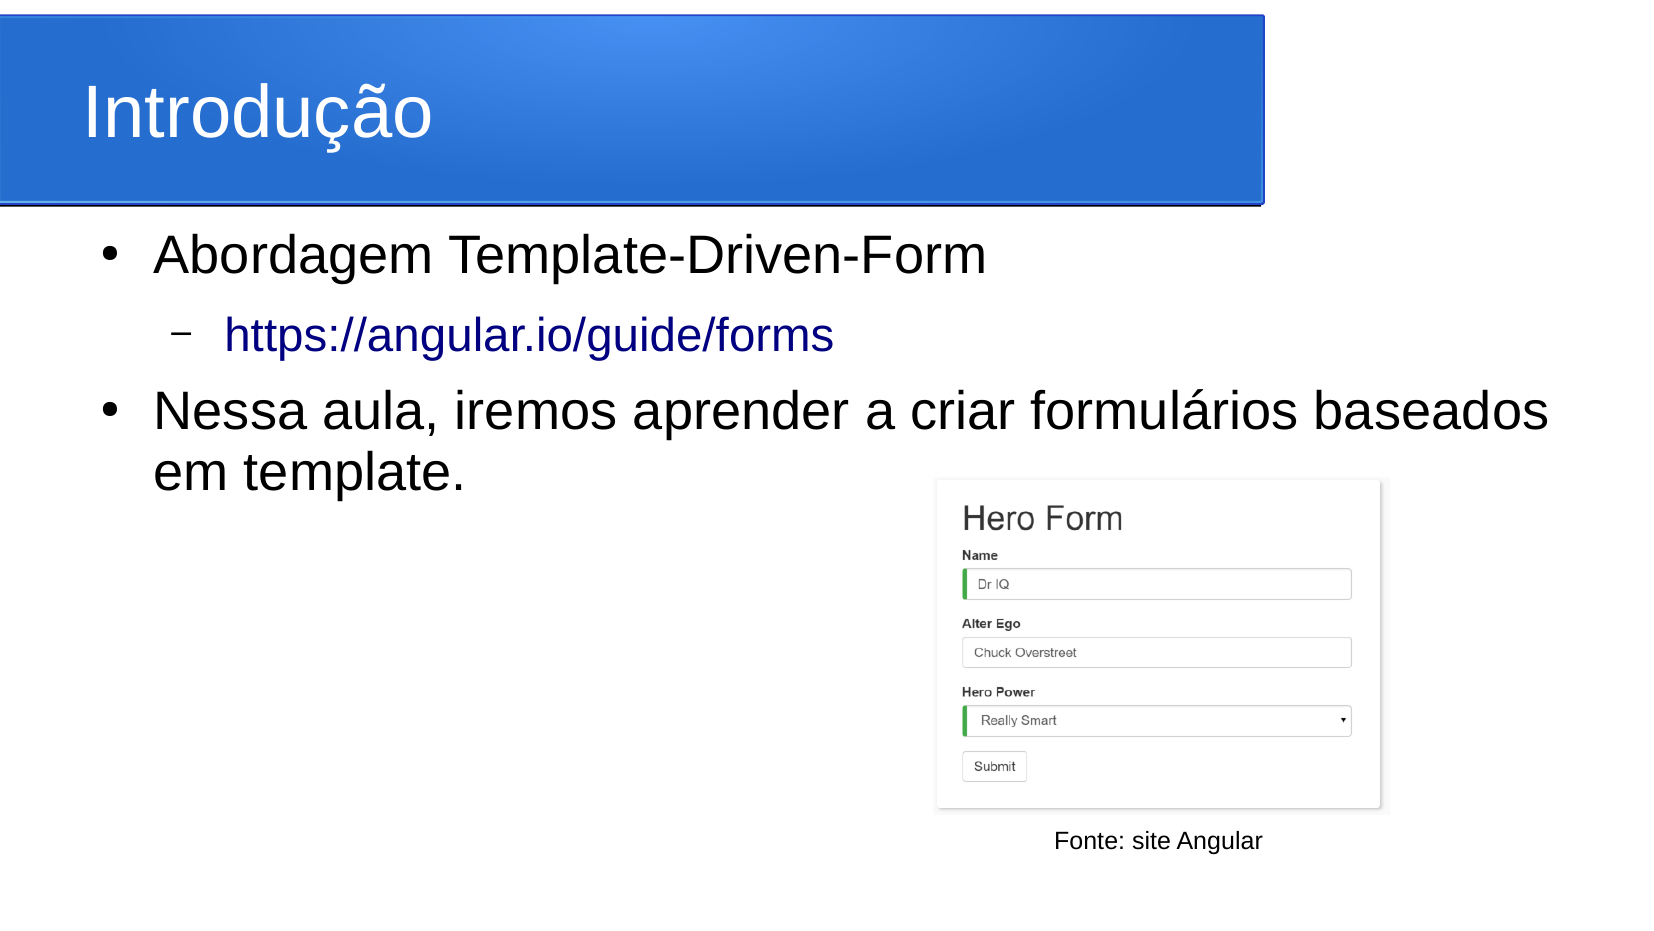

# Introdução
Abordagem Template-Driven-Form
https://angular.io/guide/forms
Nessa aula, iremos aprender a criar formulários baseados em template.
Fonte: site Angular